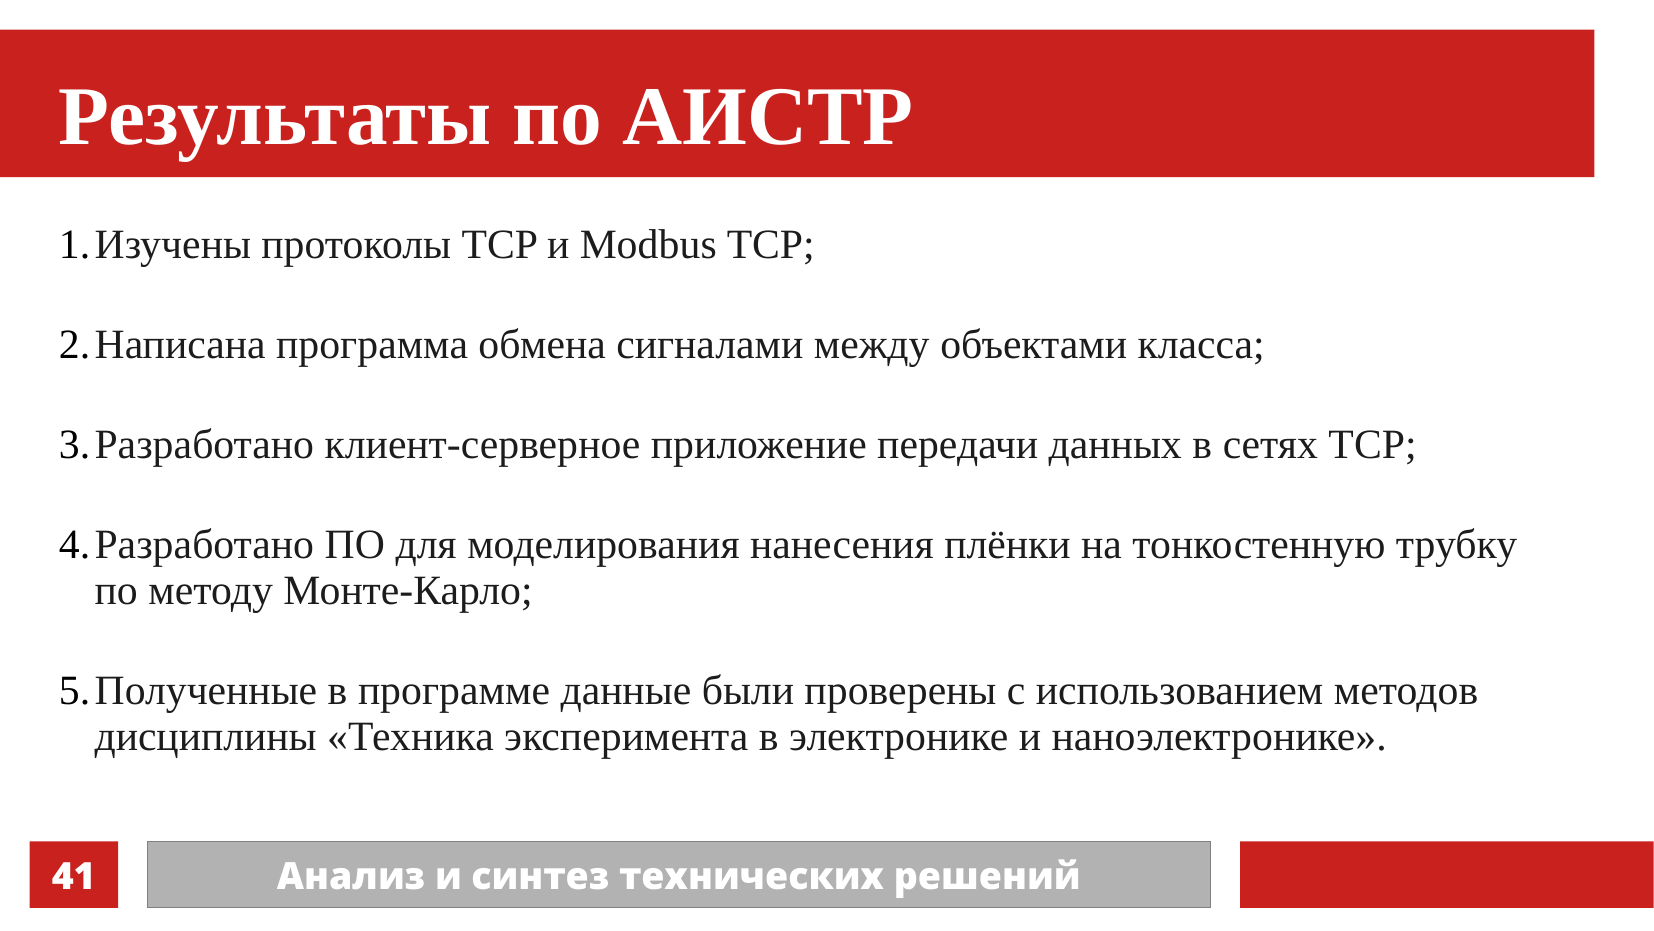

# Результаты по АИСТР
Изучены протоколы TCP и Modbus TCP;
Написана программа обмена сигналами между объектами класса;
Разработано клиент-серверное приложение передачи данных в сетях TCP;
Разработано ПО для моделирования нанесения плёнки на тонкостенную трубку по методу Монте-Карло;
Полученные в программе данные были проверены с использованием методов дисциплины «Техника эксперимента в электронике и наноэлектронике».
41
Анализ и синтез технических решений